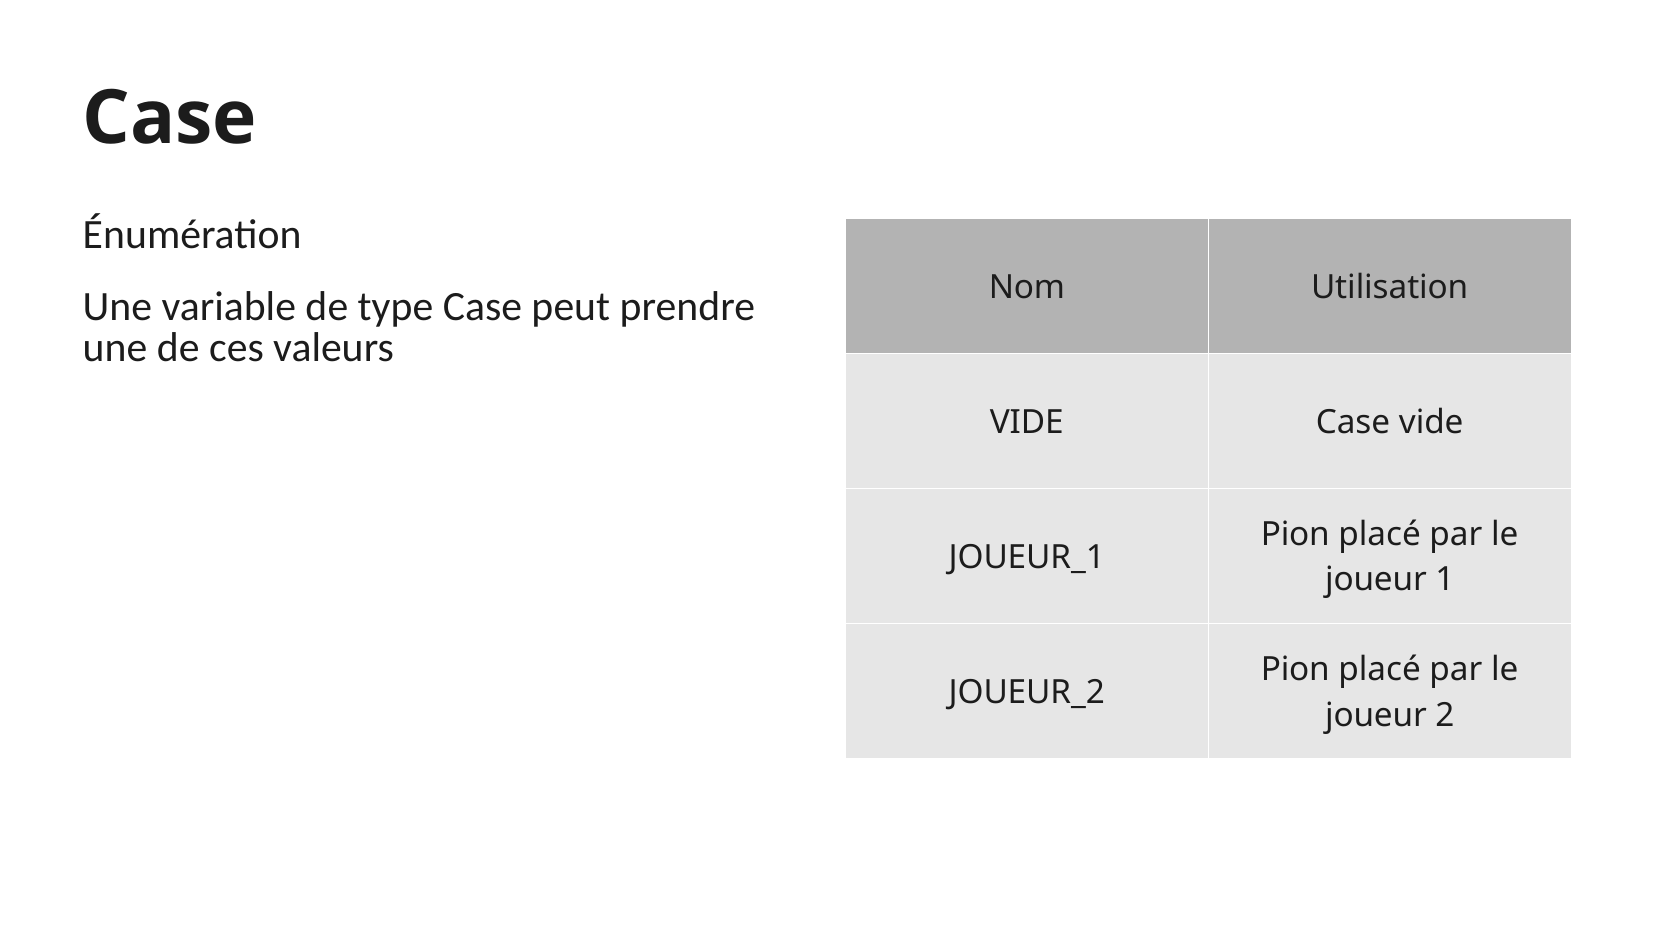

# Case
Énumération
Une variable de type Case peut prendre une de ces valeurs
| Nom | Utilisation |
| --- | --- |
| VIDE | Case vide |
| JOUEUR\_1 | Pion placé par le joueur 1 |
| JOUEUR\_2 | Pion placé par le joueur 2 |